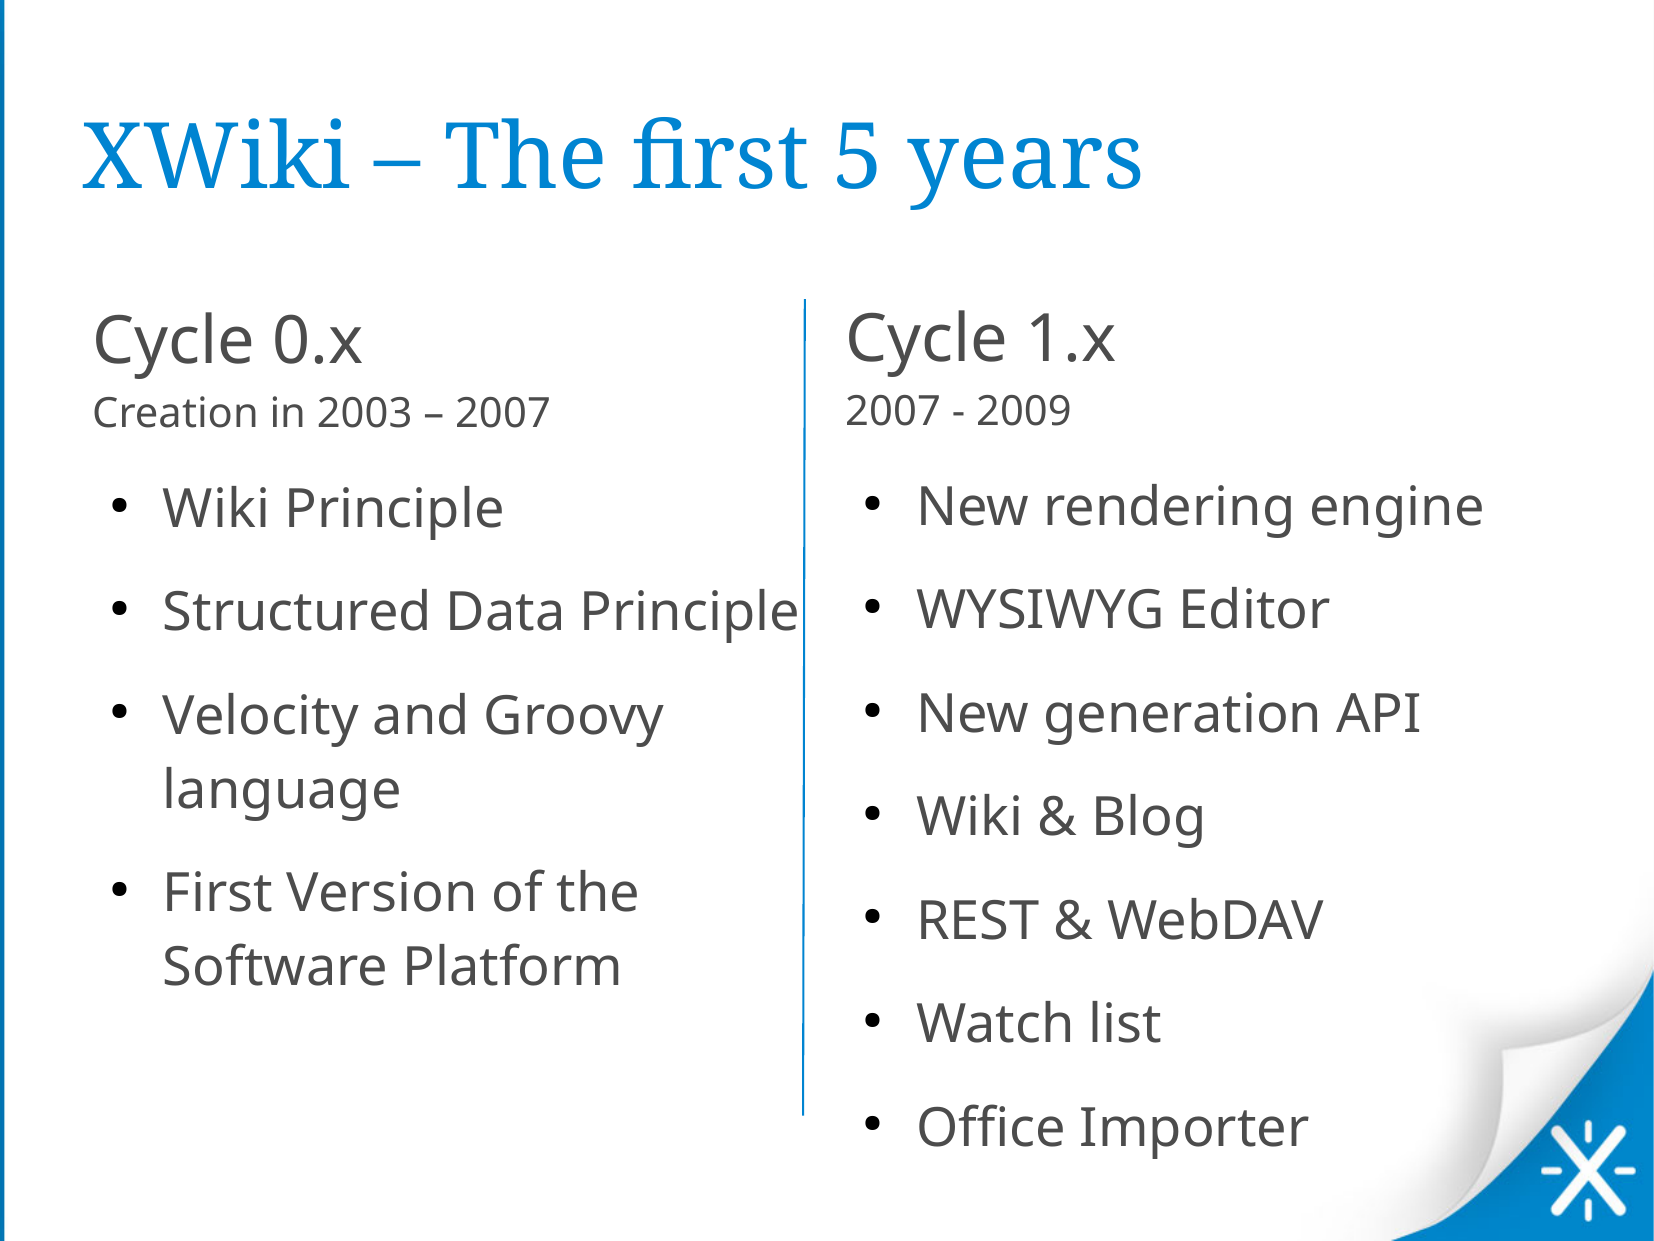

# XWiki – The first 5 years
Cycle 1.x
2007 - 2009
New rendering engine
WYSIWYG Editor
New generation API
Wiki & Blog
REST & WebDAV
Watch list
Office Importer
Cycle 0.x
Creation in 2003 – 2007
Wiki Principle
Structured Data Principle
Velocity and Groovy language
First Version of the Software Platform